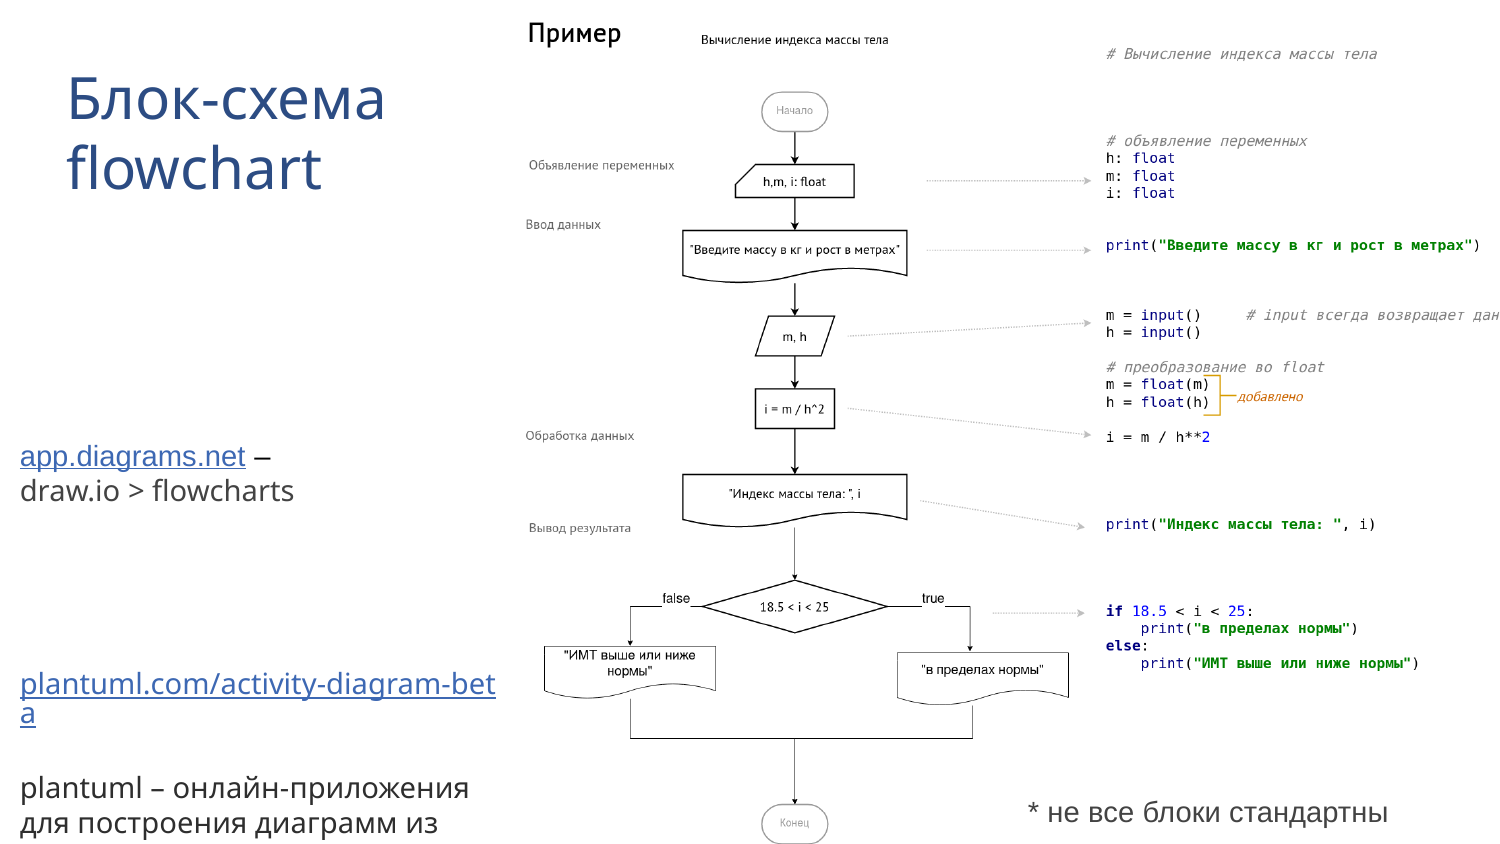

# Блок-схема flowchart
app.diagrams.net –
draw.io > flowcharts
plantuml.com/activity-diagram-beta
plantuml – онлайн-приложения для построения диаграмм из текстового описания
* не все блоки стандартны